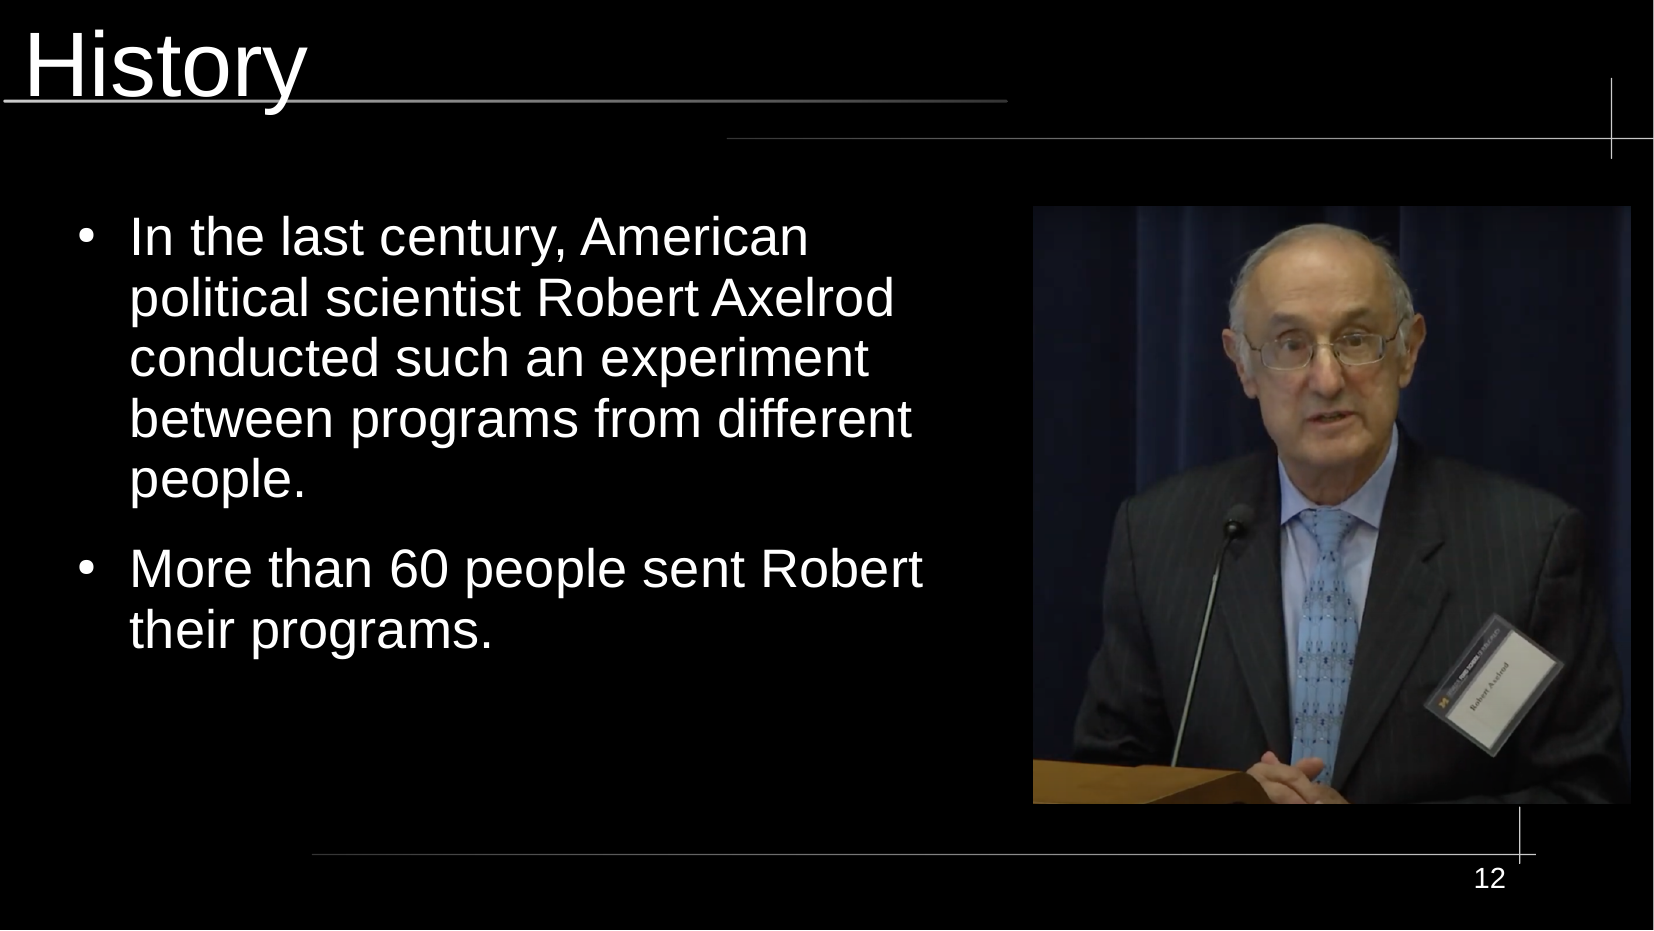

# History
In the last century, American political scientist Robert Axelrod conducted such an experiment between programs from different people.
More than 60 people sent Robert their programs.
12